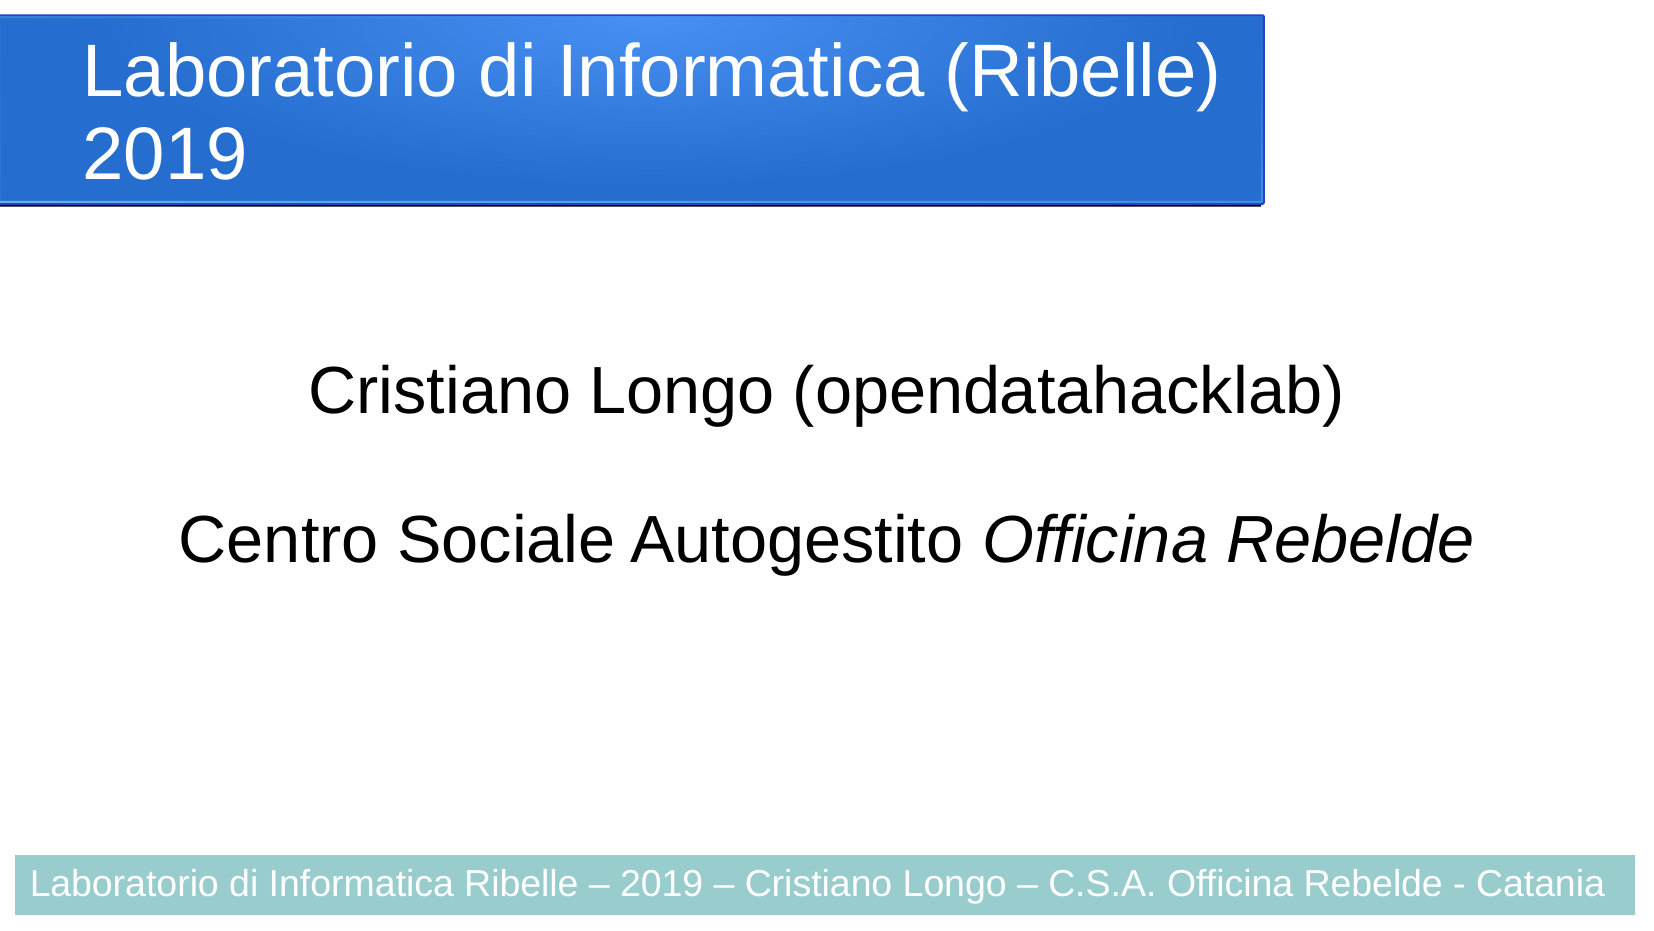

# Laboratorio di Informatica (Ribelle) 2019
Cristiano Longo (opendatahacklab)
Centro Sociale Autogestito Officina Rebelde
Laboratorio di Informatica Ribelle – 2019 – Cristiano Longo – C.S.A. Officina Rebelde - Catania